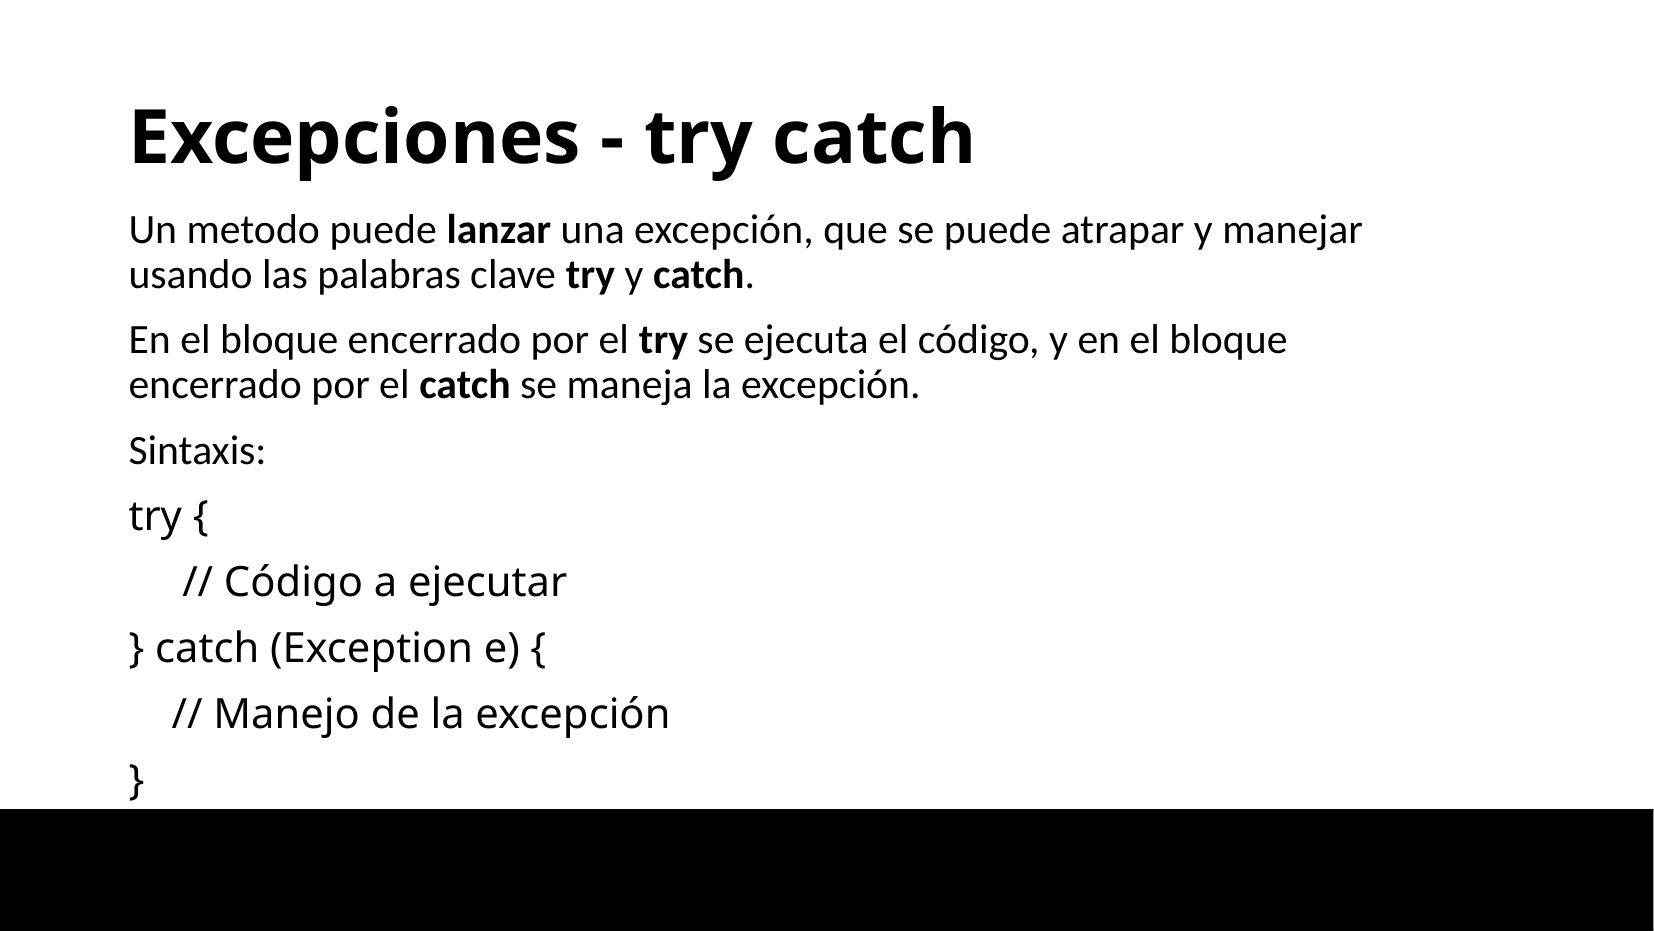

# Excepciones - try catch
Un metodo puede lanzar una excepción, que se puede atrapar y manejar usando las palabras clave try y catch.
En el bloque encerrado por el try se ejecuta el código, y en el bloque encerrado por el catch se maneja la excepción.
Sintaxis:
try {
 // Código a ejecutar
} catch (Exception e) {
 // Manejo de la excepción
}